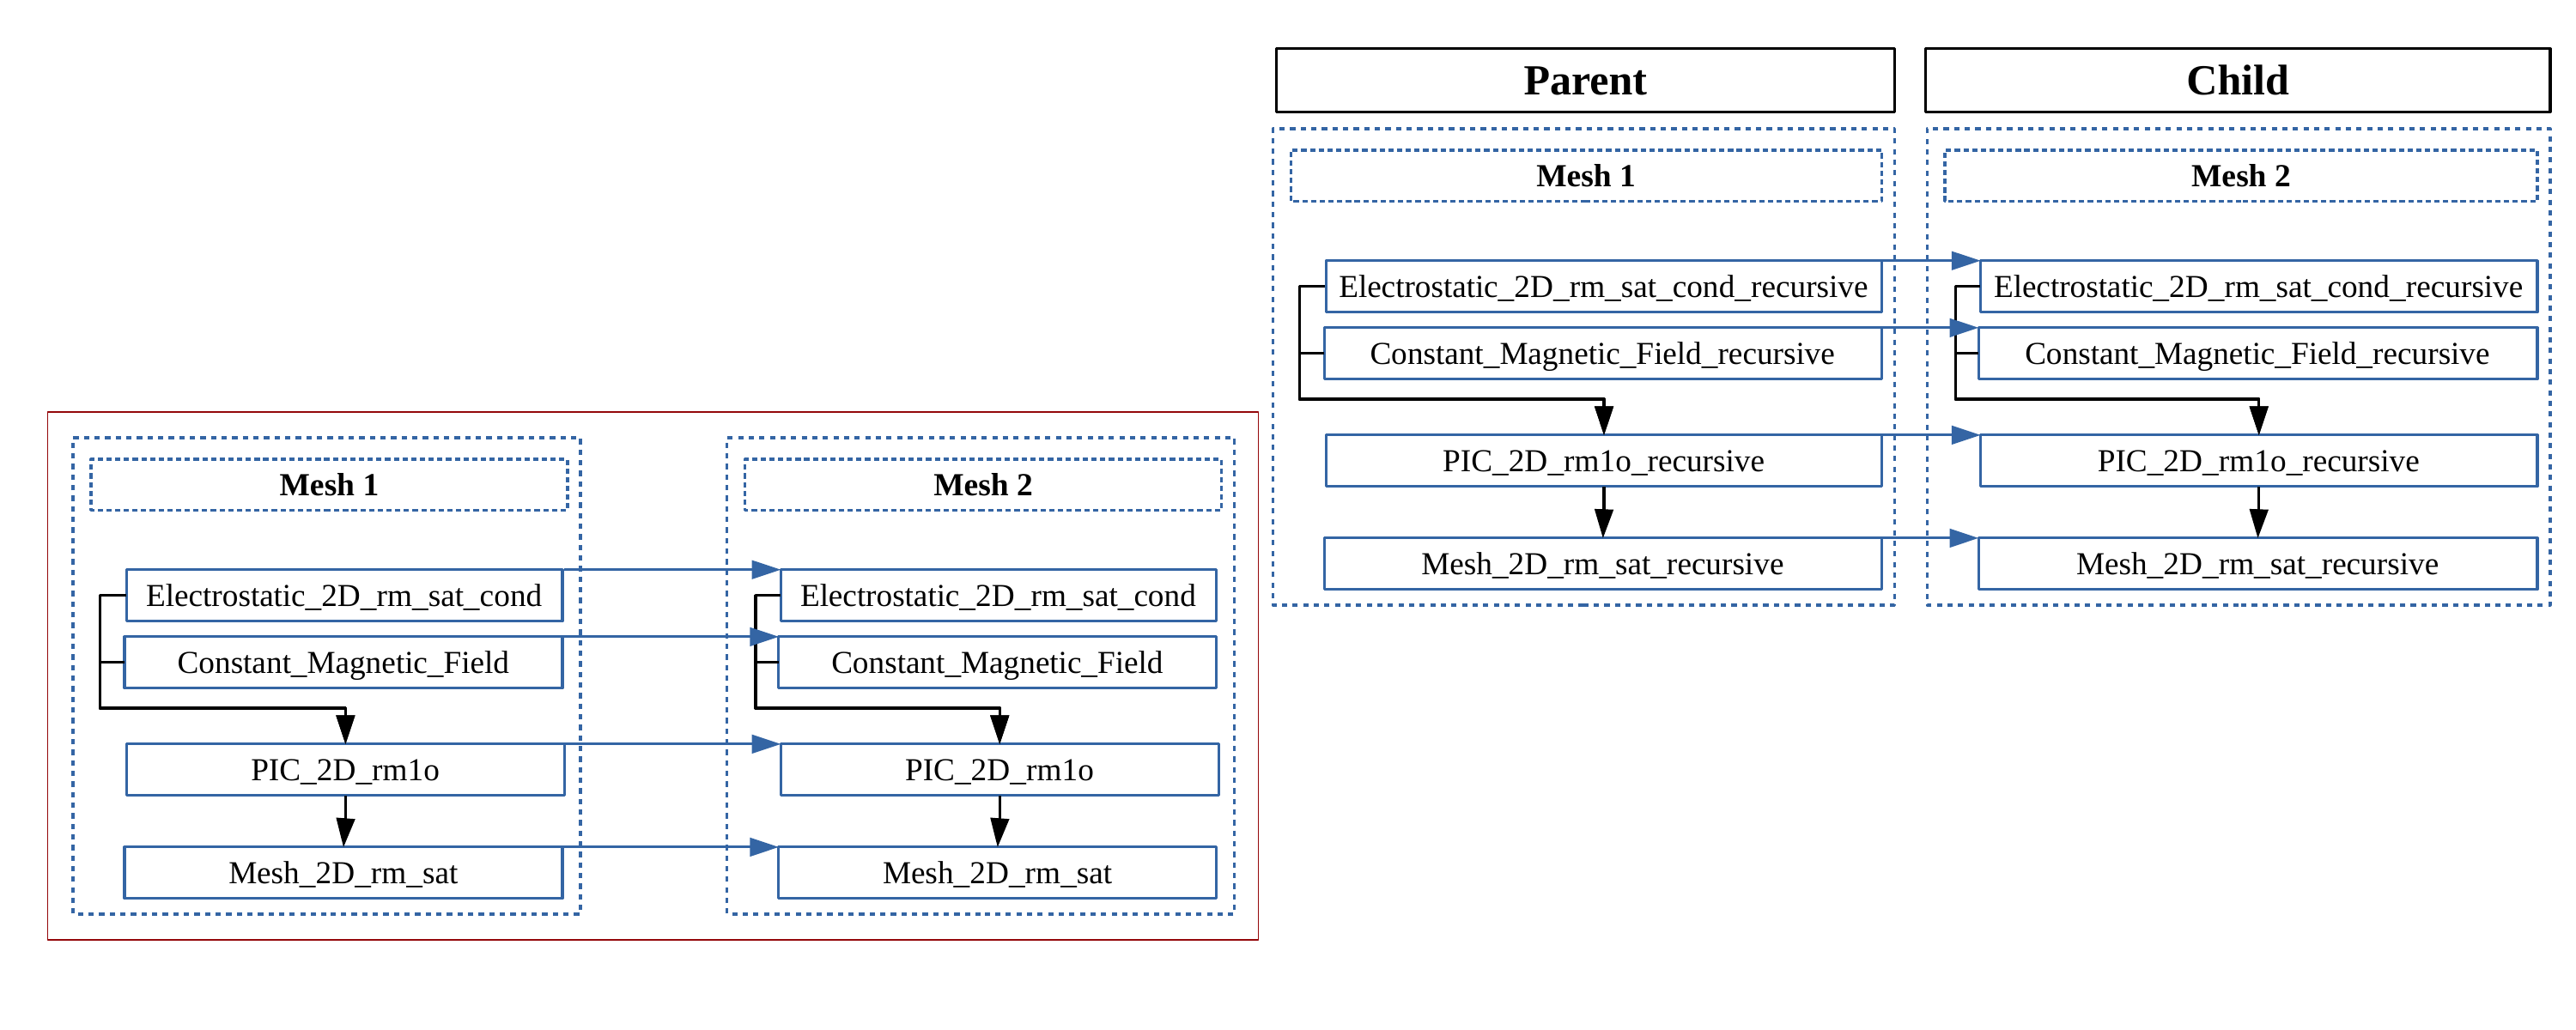

Parent
Child
Mesh 1
Mesh 2
Electrostatic_2D_rm_sat_cond_recursive
Electrostatic_2D_rm_sat_cond_recursive
Electrostatic_2D_rm_sat_cond_recursive
Constant_Magnetic_Field_recursive
Constant_Magnetic_Field_recursive
PIC_2D_rm1o_recursive
PIC_2D_rm1o_recursive
Mesh 1
Mesh 2
Mesh_2D_rm_sat_recursive
Mesh_2D_rm_sat_recursive
Electrostatic_2D_rm_sat_cond
Electrostatic_2D_rm_sat_cond
Constant_Magnetic_Field
Constant_Magnetic_Field
PIC_2D_rm1o
PIC_2D_rm1o
Mesh_2D_rm_sat
Mesh_2D_rm_sat